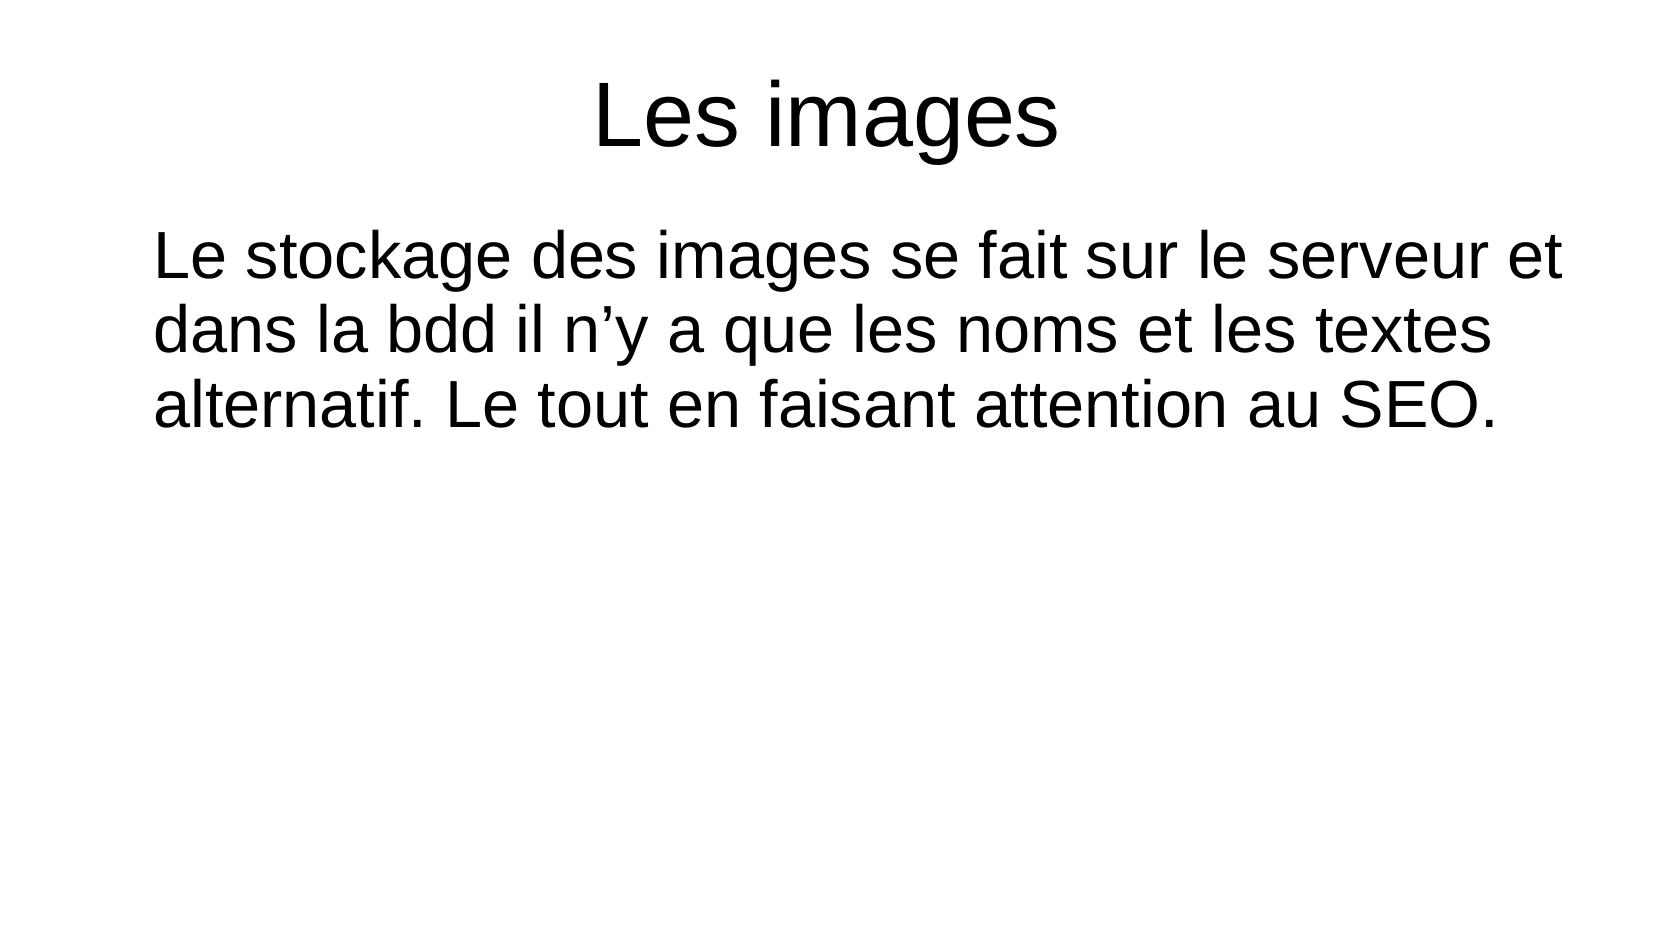

# Les images
Le stockage des images se fait sur le serveur et dans la bdd il n’y a que les noms et les textes alternatif. Le tout en faisant attention au SEO.